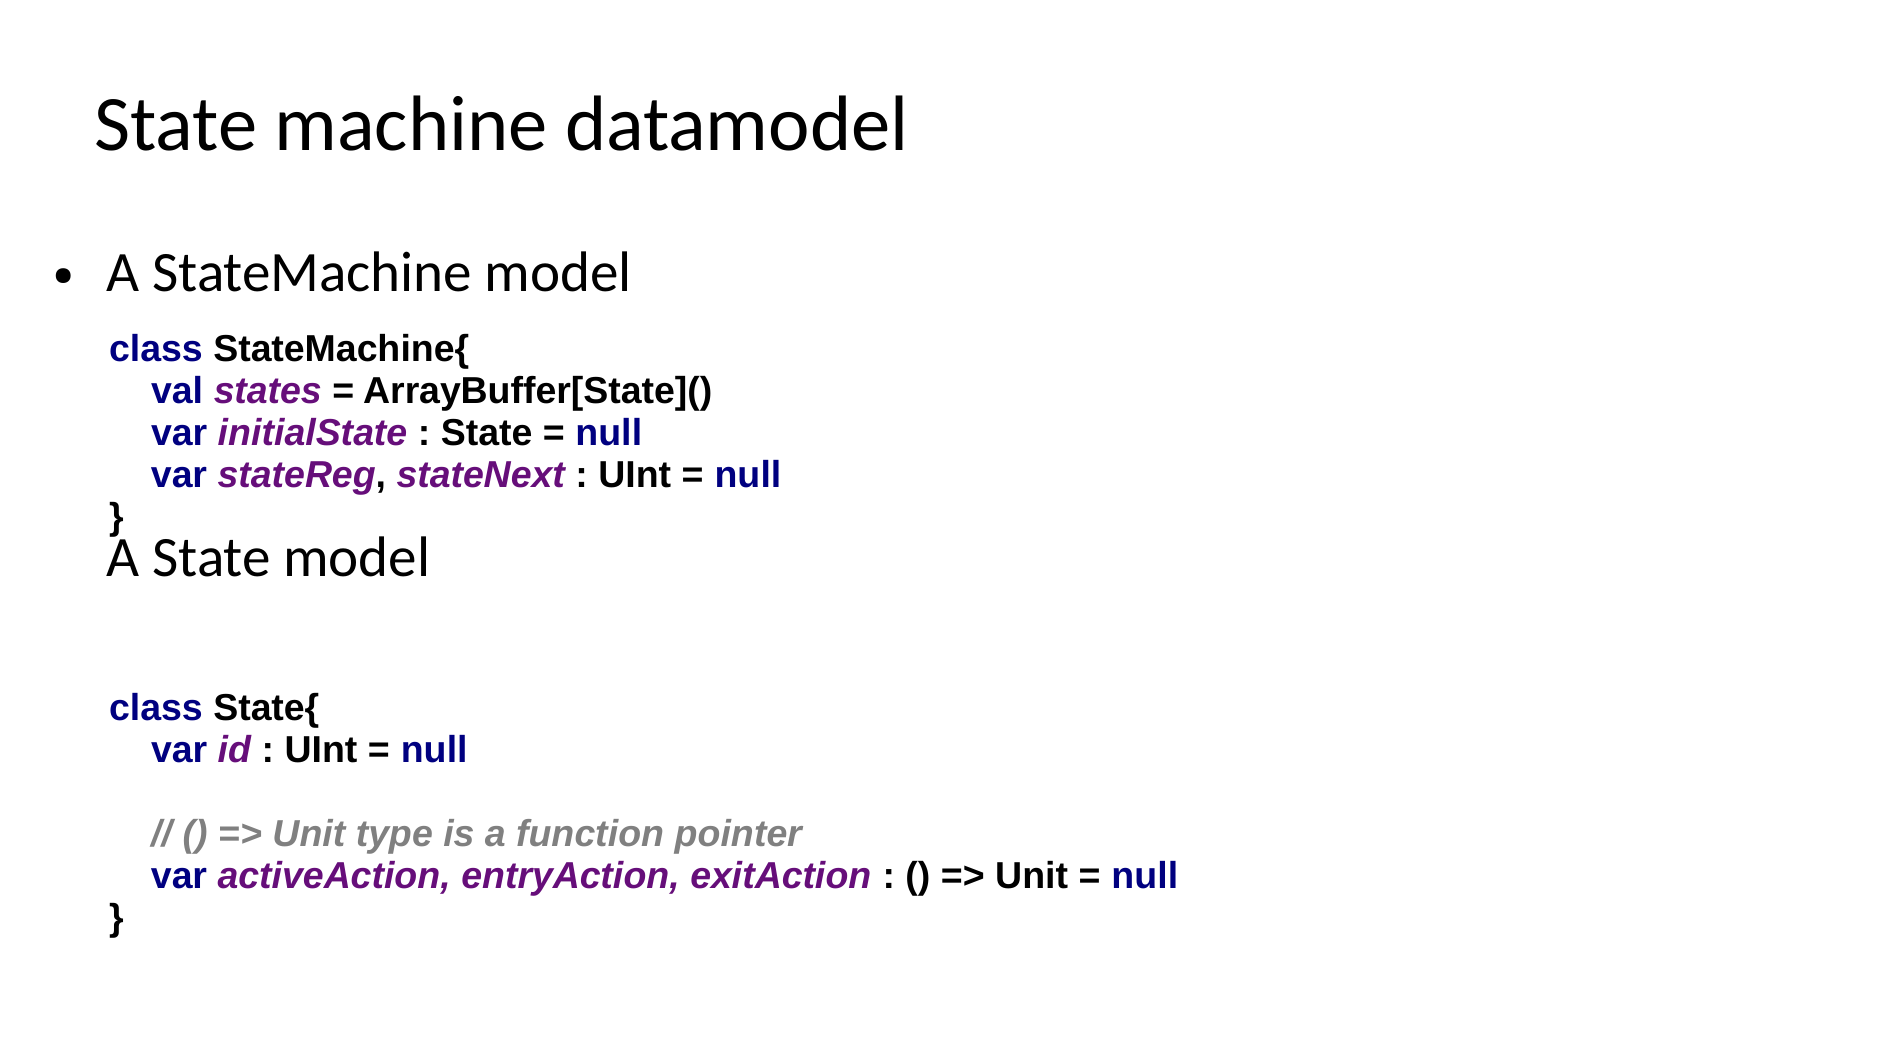

# State machine datamodel
A StateMachine model
A State model
class StateMachine{
 val states = ArrayBuffer[State]()
 var initialState : State = null
 var stateReg, stateNext : UInt = null
}
class State{
 var id : UInt = null
 // () => Unit type is a function pointer
 var activeAction, entryAction, exitAction : () => Unit = null
}